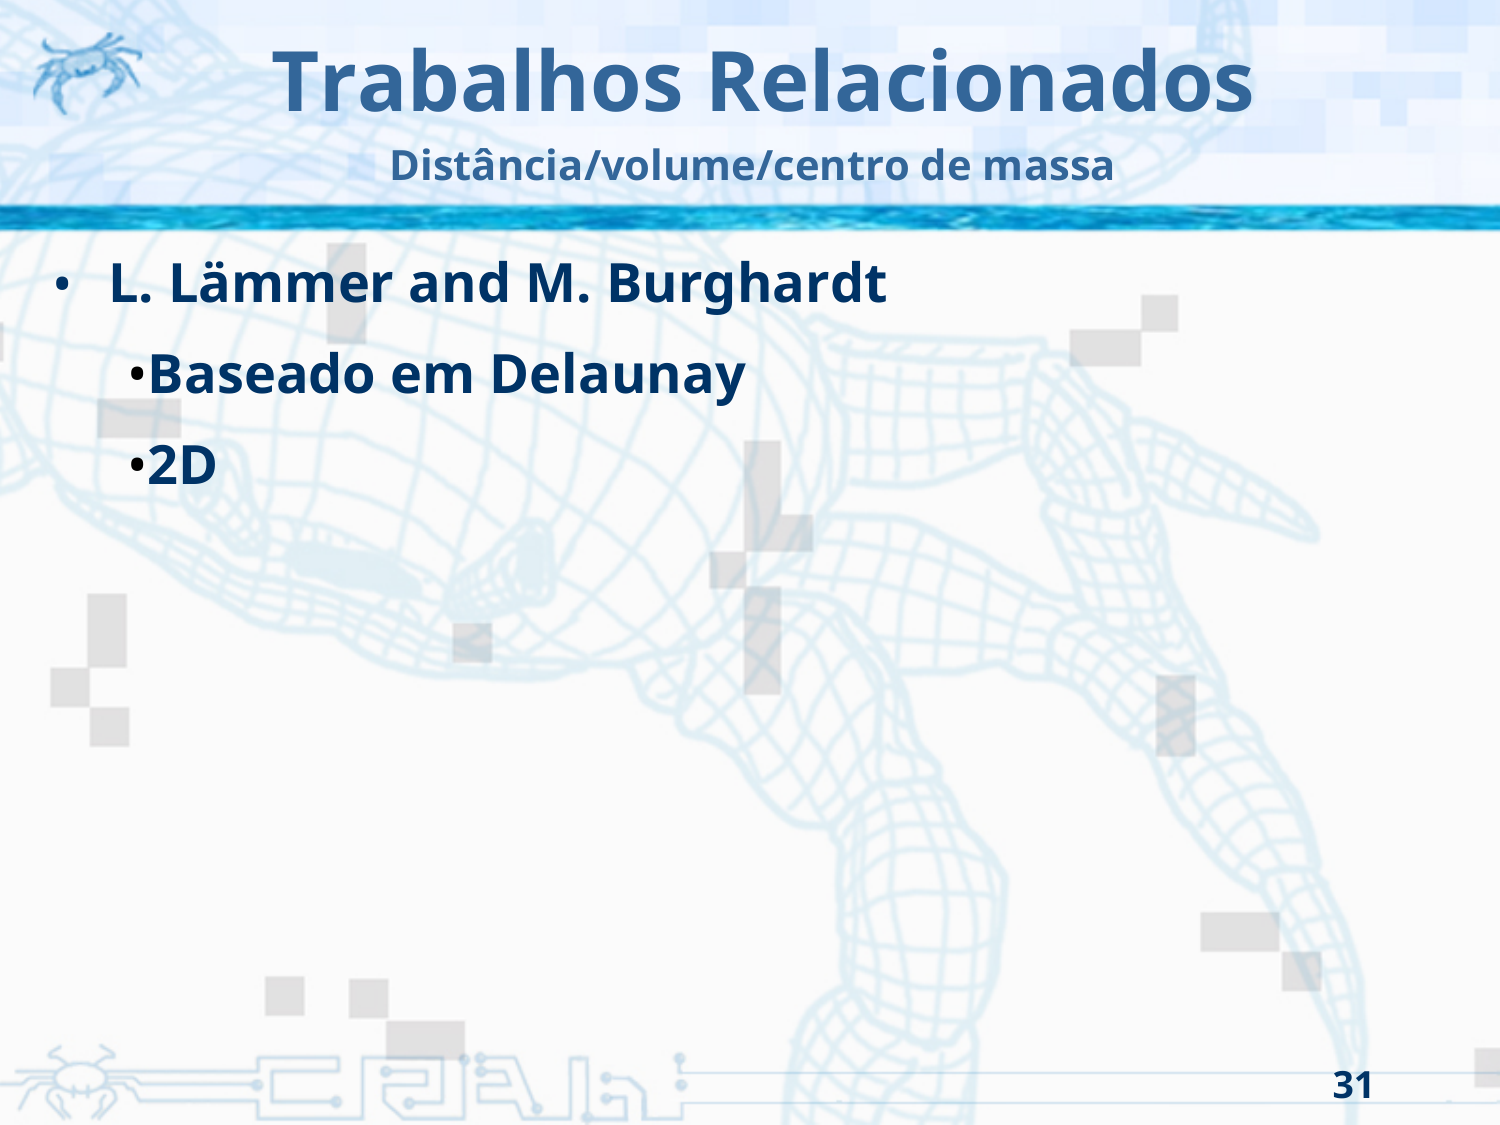

Trabalhos Relacionados
Distância/volume/centro de massa
L. Lämmer and M. Burghardt
Baseado em Delaunay
2D